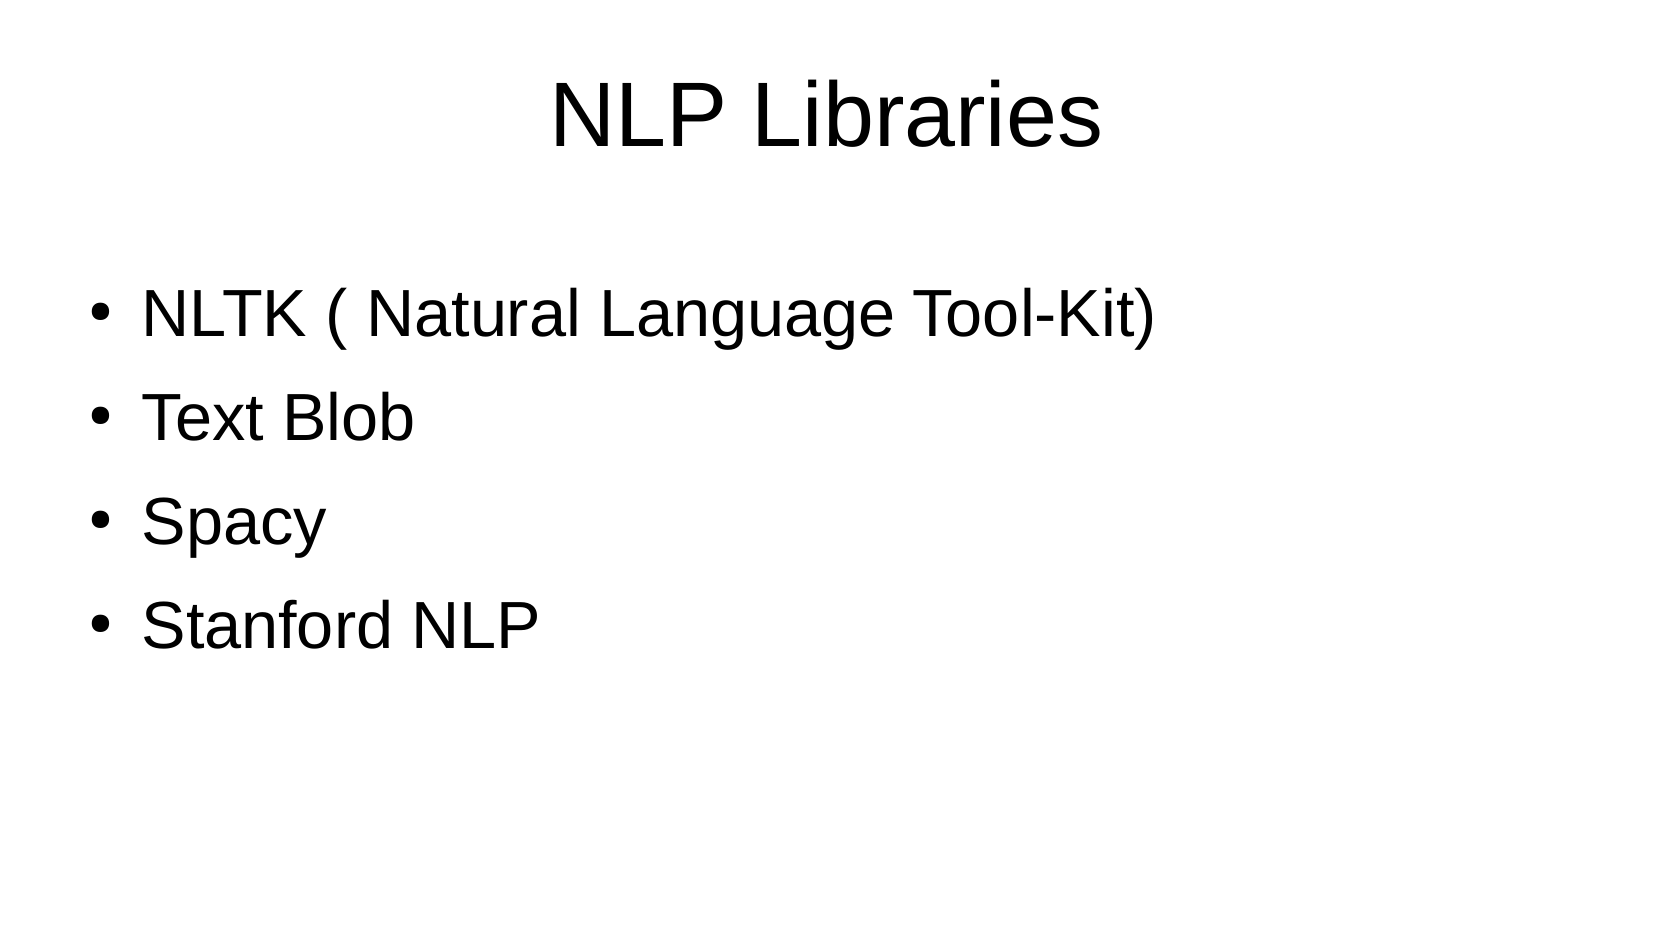

# NLP Libraries
NLTK ( Natural Language Tool-Kit)
Text Blob
Spacy
Stanford NLP